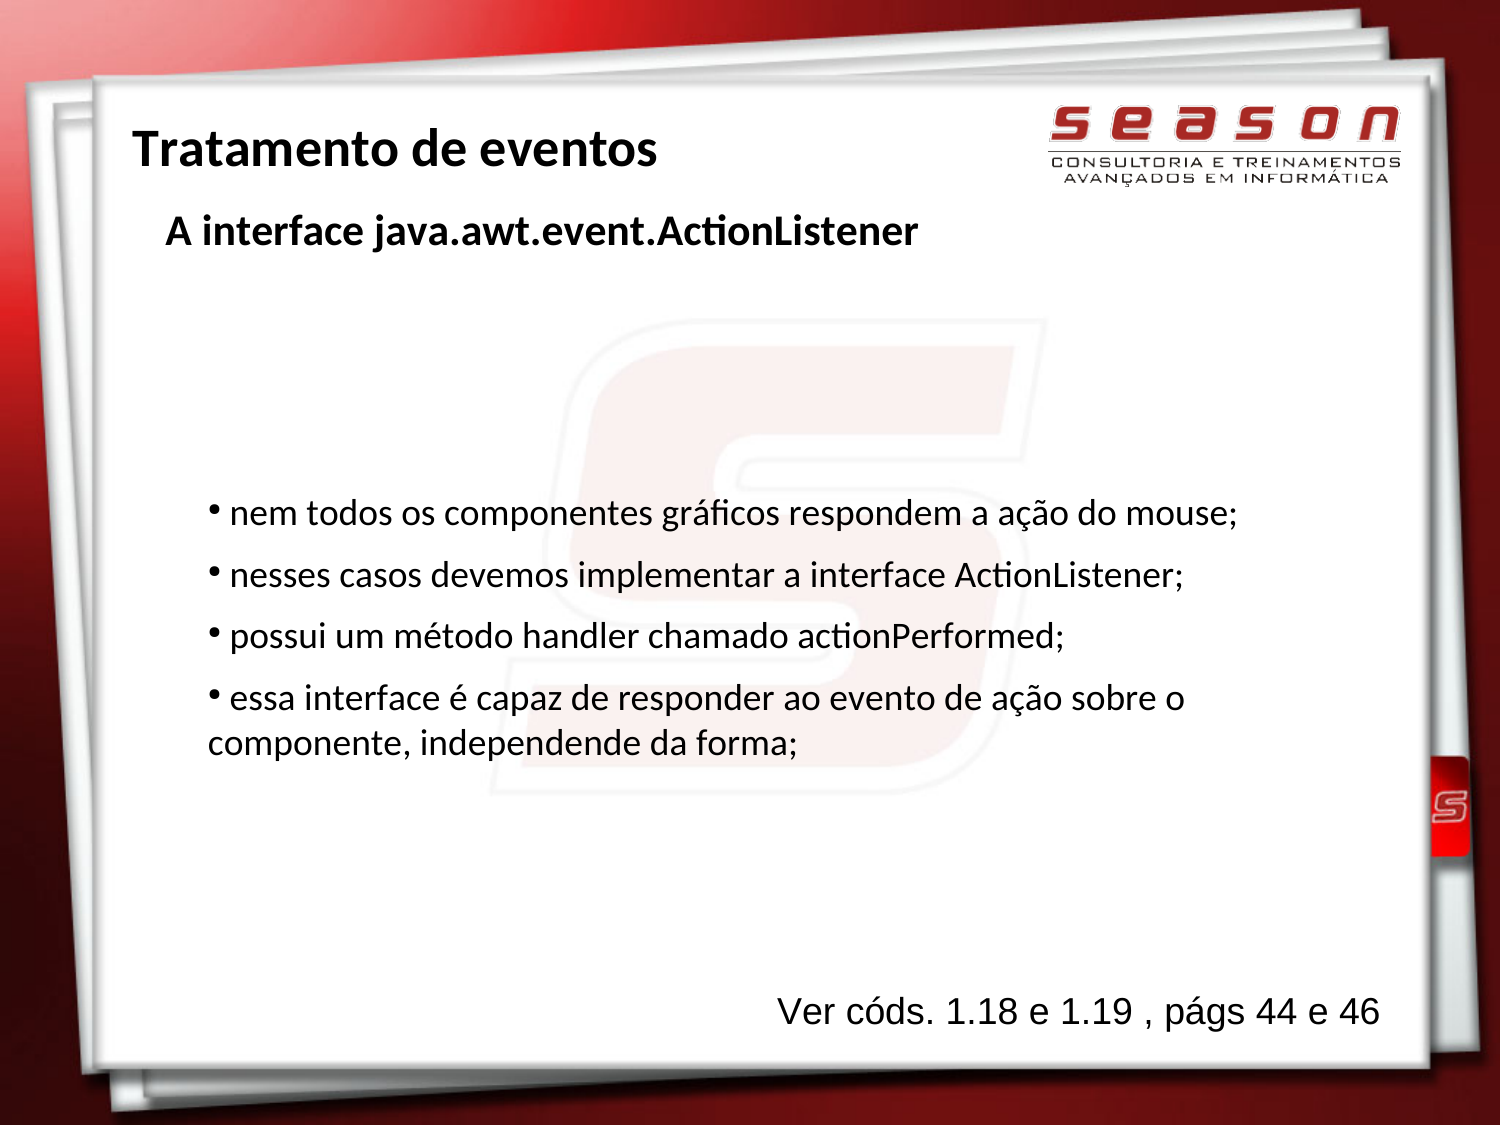

# Tratamento de eventos
A interface java.awt.event.ActionListener
 nem todos os componentes gráficos respondem a ação do mouse;
 nesses casos devemos implementar a interface ActionListener;
 possui um método handler chamado actionPerformed;
 essa interface é capaz de responder ao evento de ação sobre o componente, independende da forma;
Ver códs. 1.18 e 1.19 , págs 44 e 46